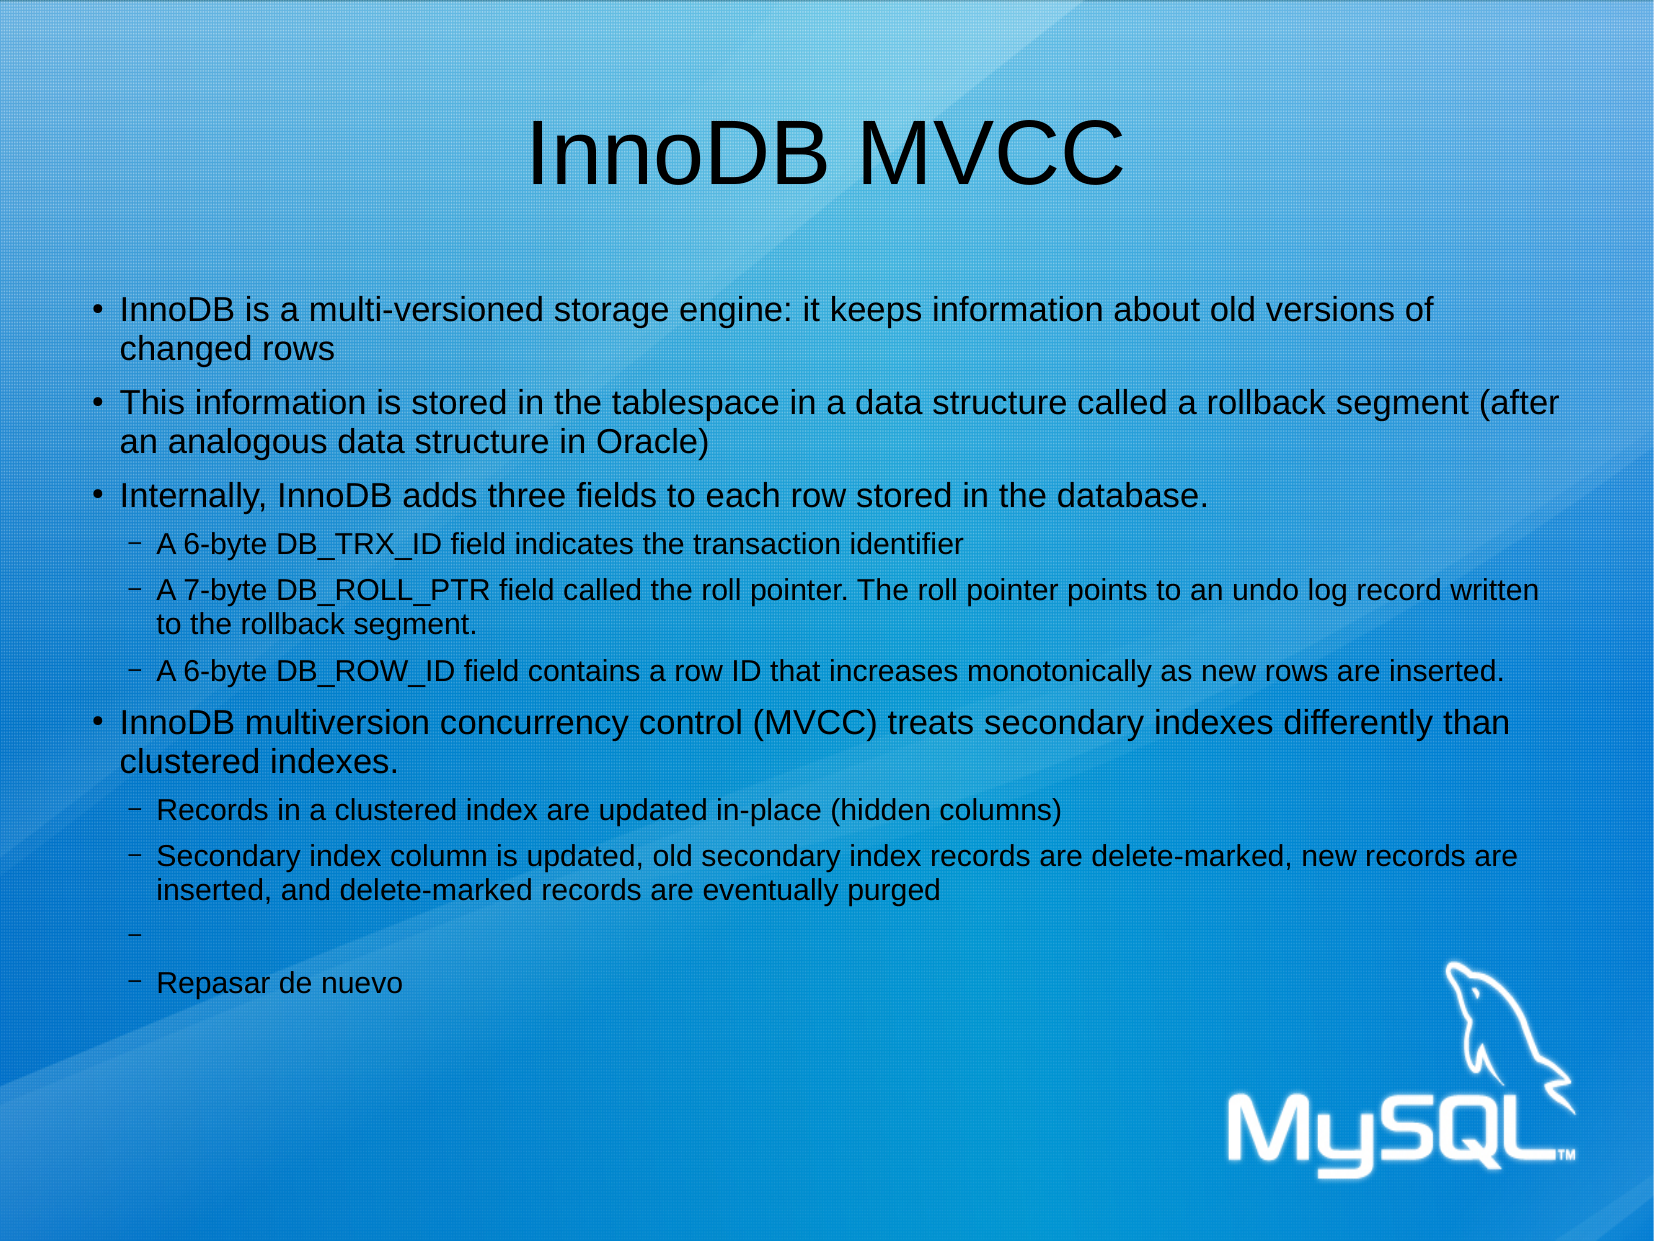

# InnoDB MVCC
InnoDB is a multi-versioned storage engine: it keeps information about old versions of changed rows
This information is stored in the tablespace in a data structure called a rollback segment (after an analogous data structure in Oracle)
Internally, InnoDB adds three fields to each row stored in the database.
A 6-byte DB_TRX_ID field indicates the transaction identifier
A 7-byte DB_ROLL_PTR field called the roll pointer. The roll pointer points to an undo log record written to the rollback segment.
A 6-byte DB_ROW_ID field contains a row ID that increases monotonically as new rows are inserted.
InnoDB multiversion concurrency control (MVCC) treats secondary indexes differently than clustered indexes.
Records in a clustered index are updated in-place (hidden columns)
Secondary index column is updated, old secondary index records are delete-marked, new records are inserted, and delete-marked records are eventually purged
Repasar de nuevo